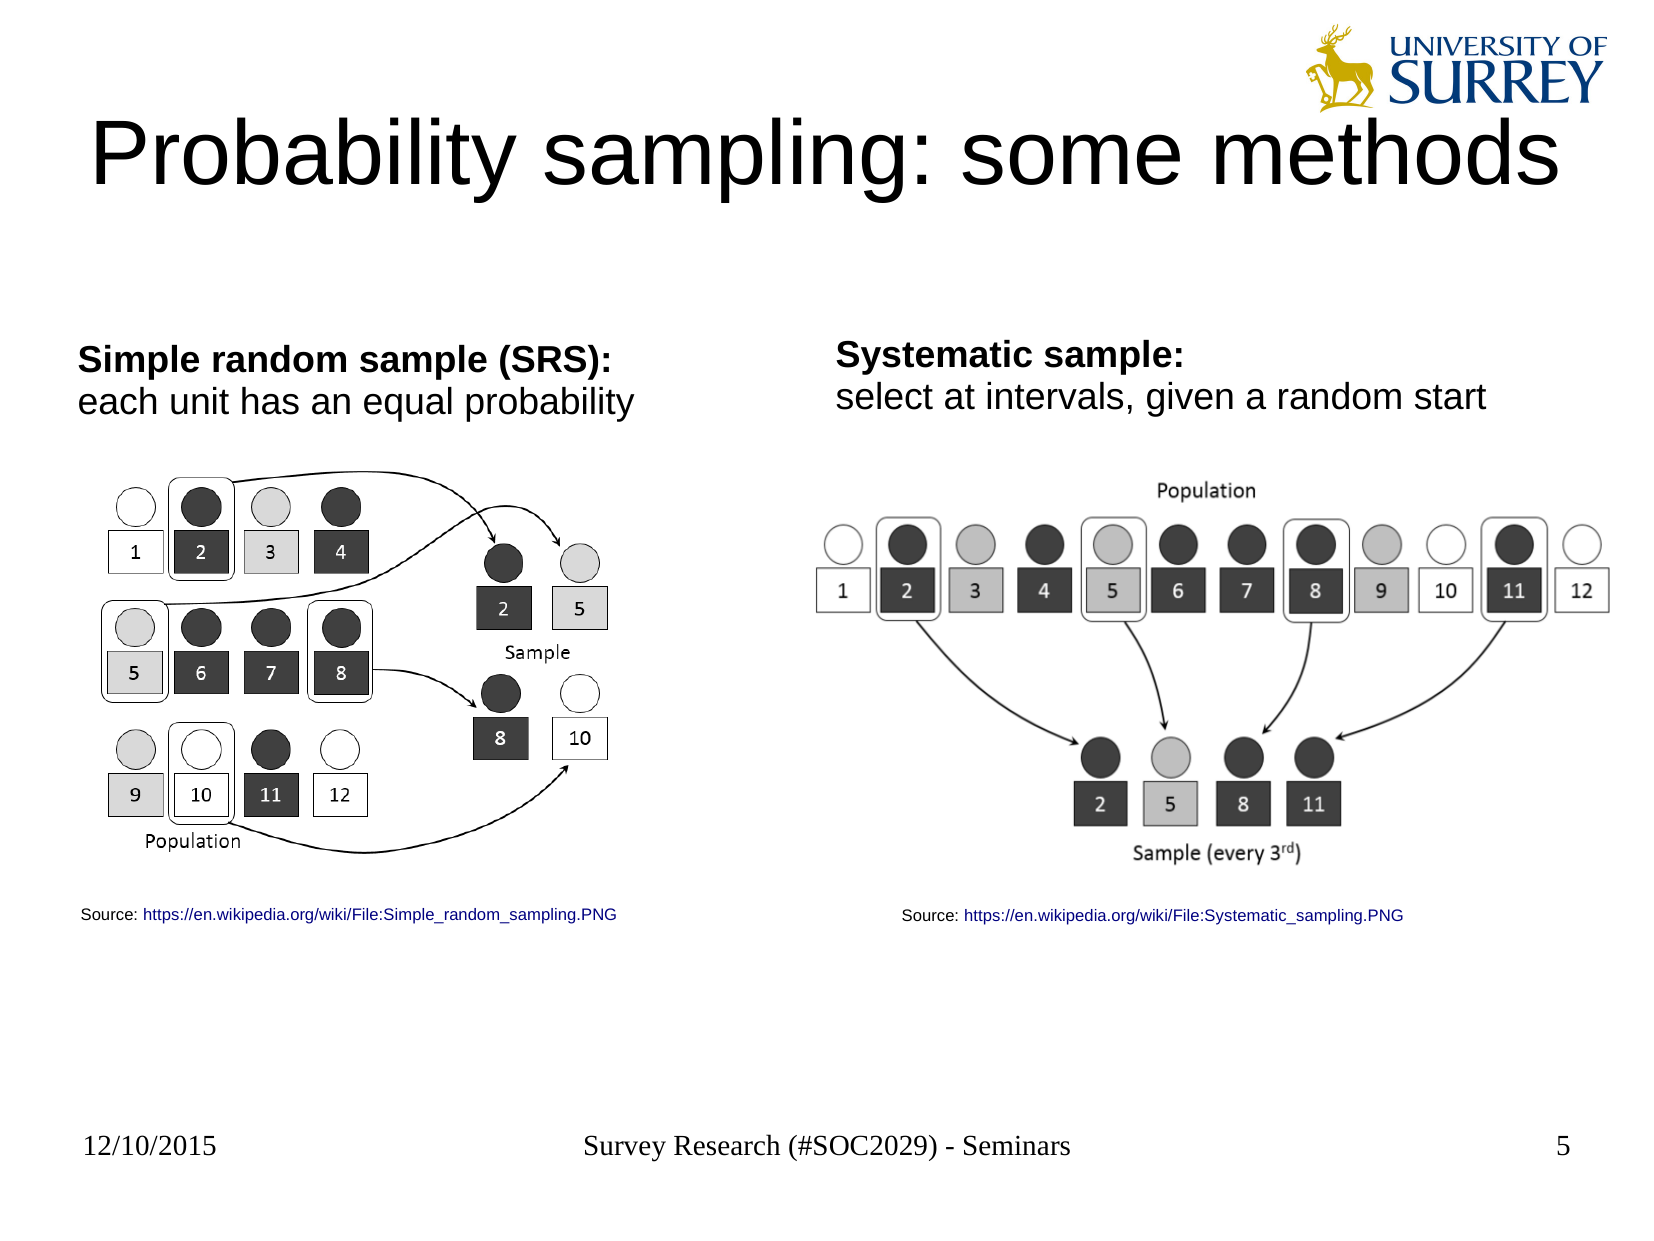

# Probability sampling: some methods
Systematic sample:
select at intervals, given a random start
Simple random sample (SRS):
each unit has an equal probability
Source: https://en.wikipedia.org/wiki/File:Simple_random_sampling.PNG
Source: https://en.wikipedia.org/wiki/File:Systematic_sampling.PNG
05/10/2015
5